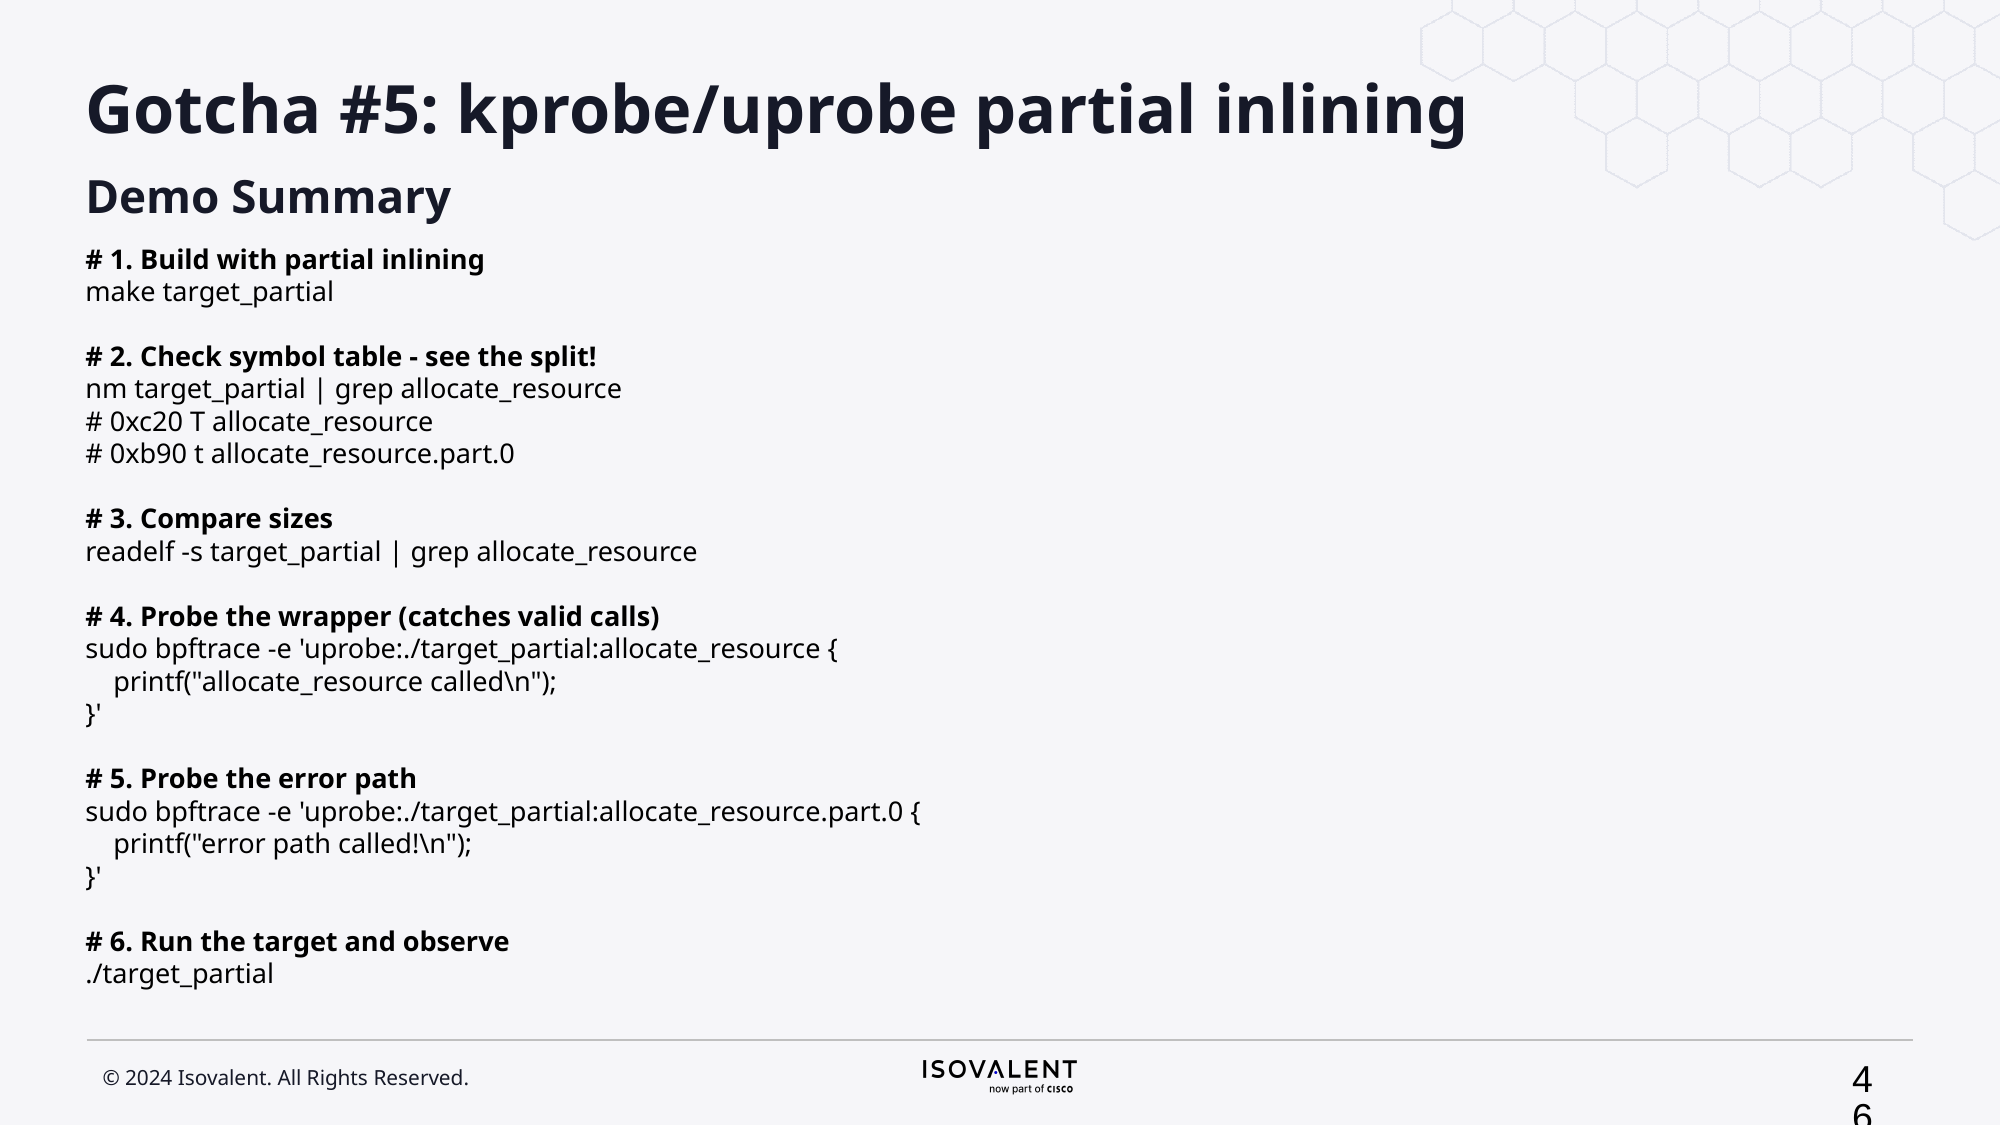

# Gotcha #5: kprobe/uprobe partial inlining
Demo Summary
# 1. Build with partial inlining
make target_partial
# 2. Check symbol table - see the split!
nm target_partial | grep allocate_resource
# 0xc20 T allocate_resource
# 0xb90 t allocate_resource.part.0
# 3. Compare sizes
readelf -s target_partial | grep allocate_resource
# 4. Probe the wrapper (catches valid calls)
sudo bpftrace -e 'uprobe:./target_partial:allocate_resource {
 printf("allocate_resource called\n");
}'
# 5. Probe the error path
sudo bpftrace -e 'uprobe:./target_partial:allocate_resource.part.0 {
 printf("error path called!\n");
}'
# 6. Run the target and observe
./target_partial